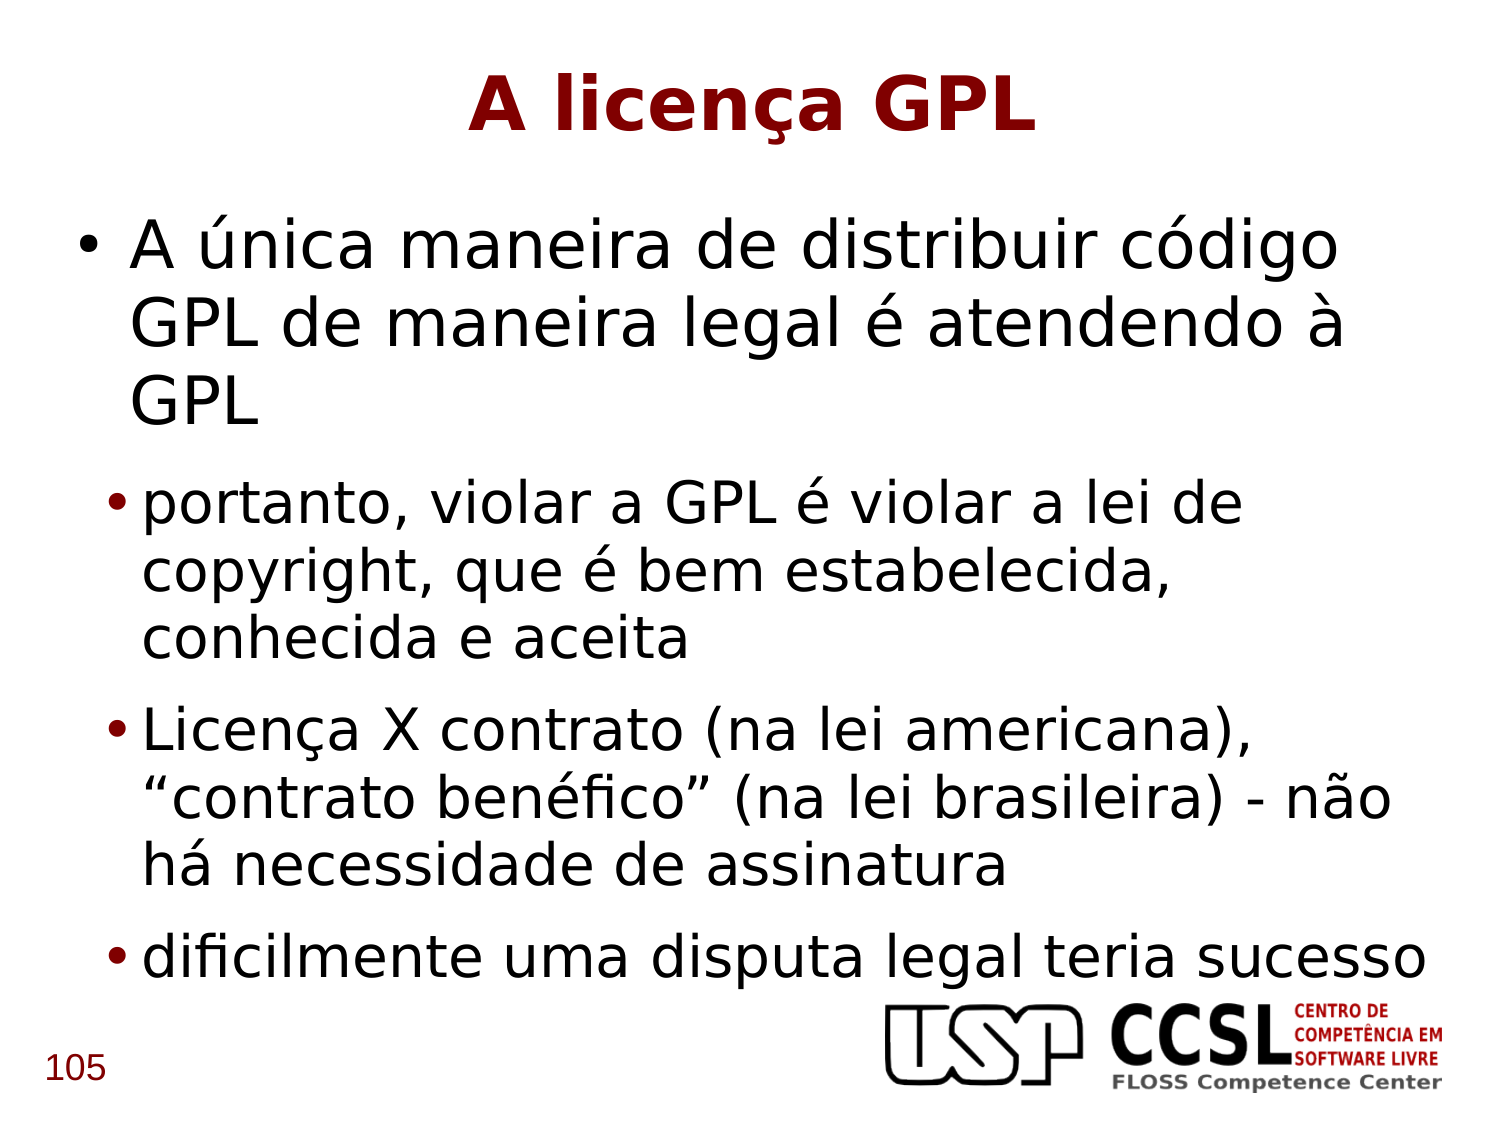

# A licença GPL
A única maneira de distribuir código GPL de maneira legal é atendendo à GPL
portanto, violar a GPL é violar a lei de copyright, que é bem estabelecida, conhecida e aceita
Licença X contrato (na lei americana), “contrato benéfico” (na lei brasileira) - não há necessidade de assinatura
dificilmente uma disputa legal teria sucesso